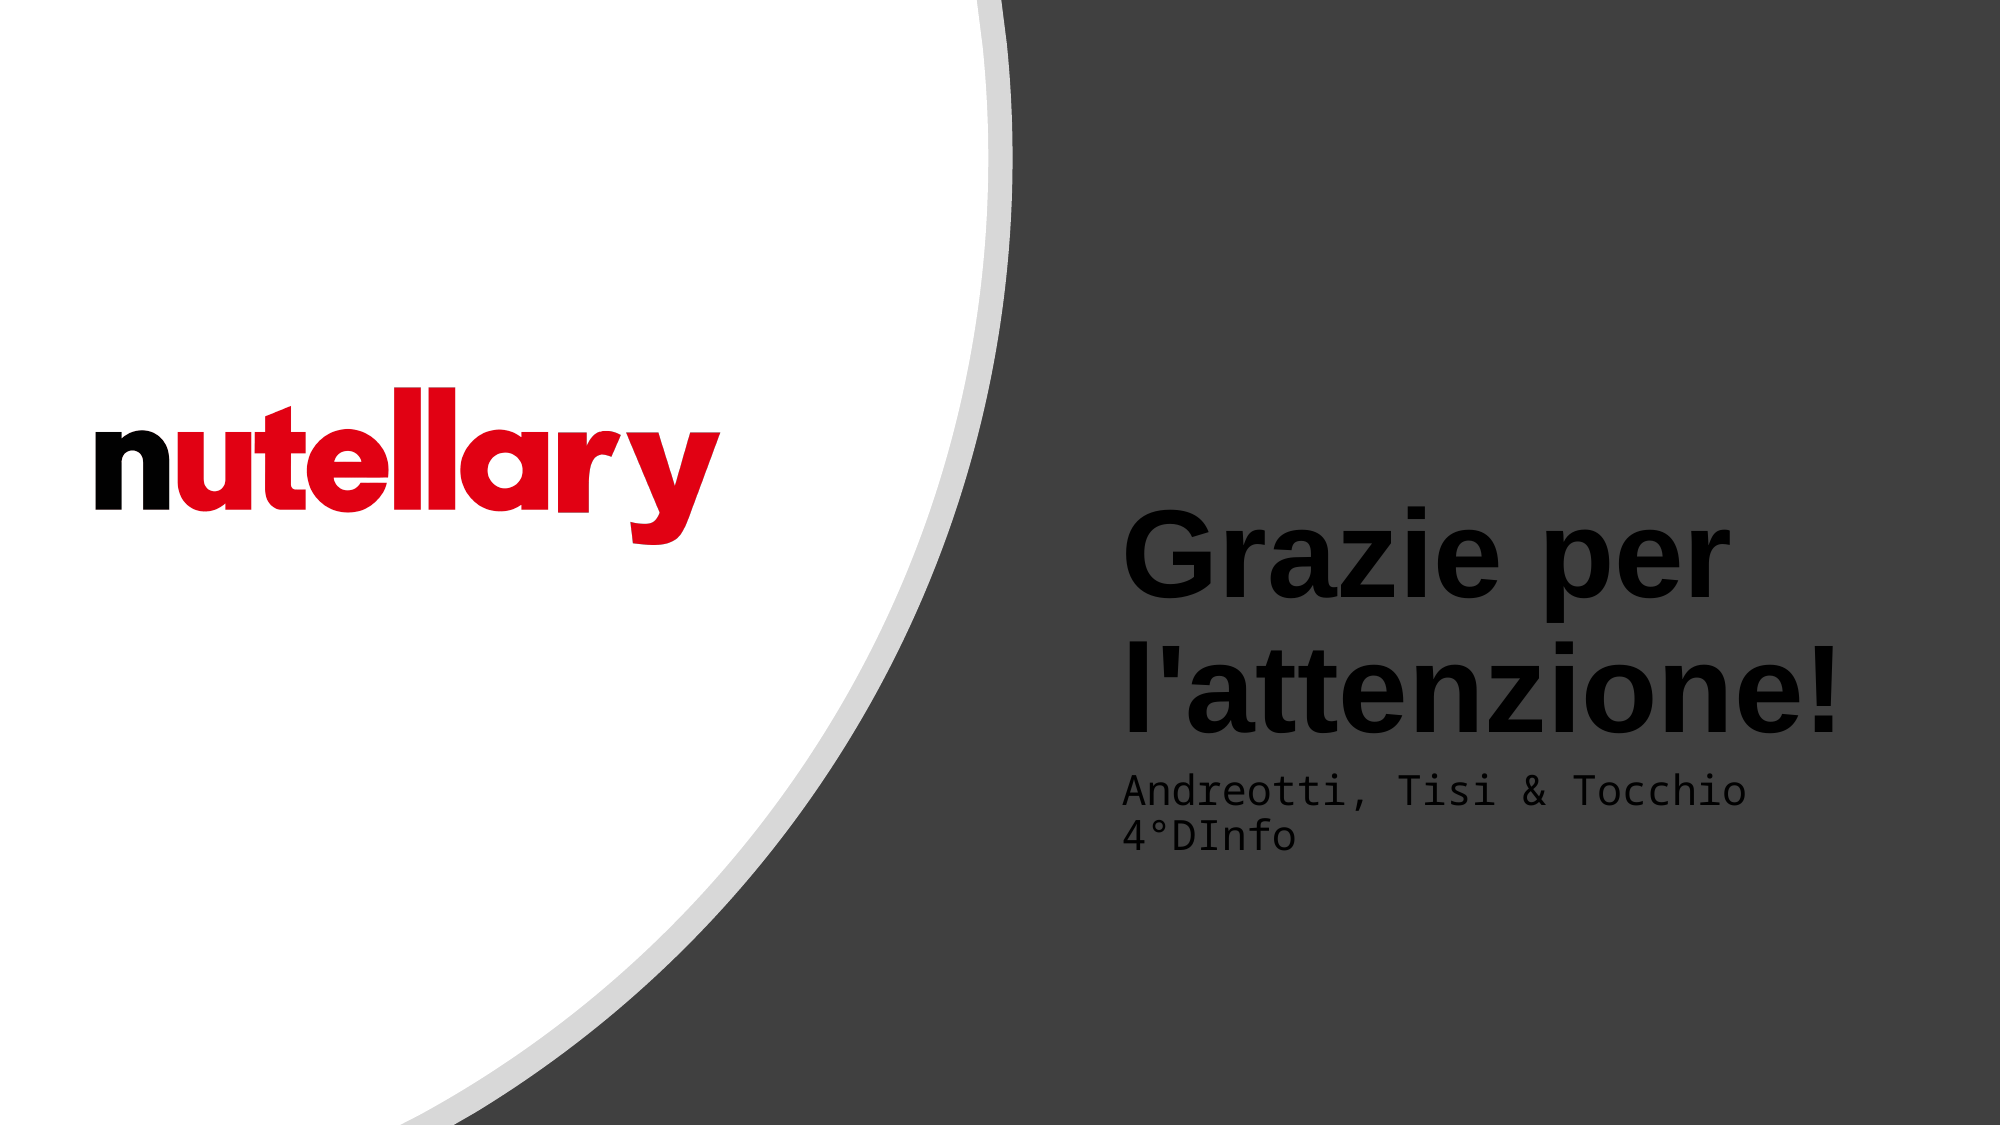

# Grazie per l'attenzione!
Andreotti, Tisi & Tocchio 4°DInfo